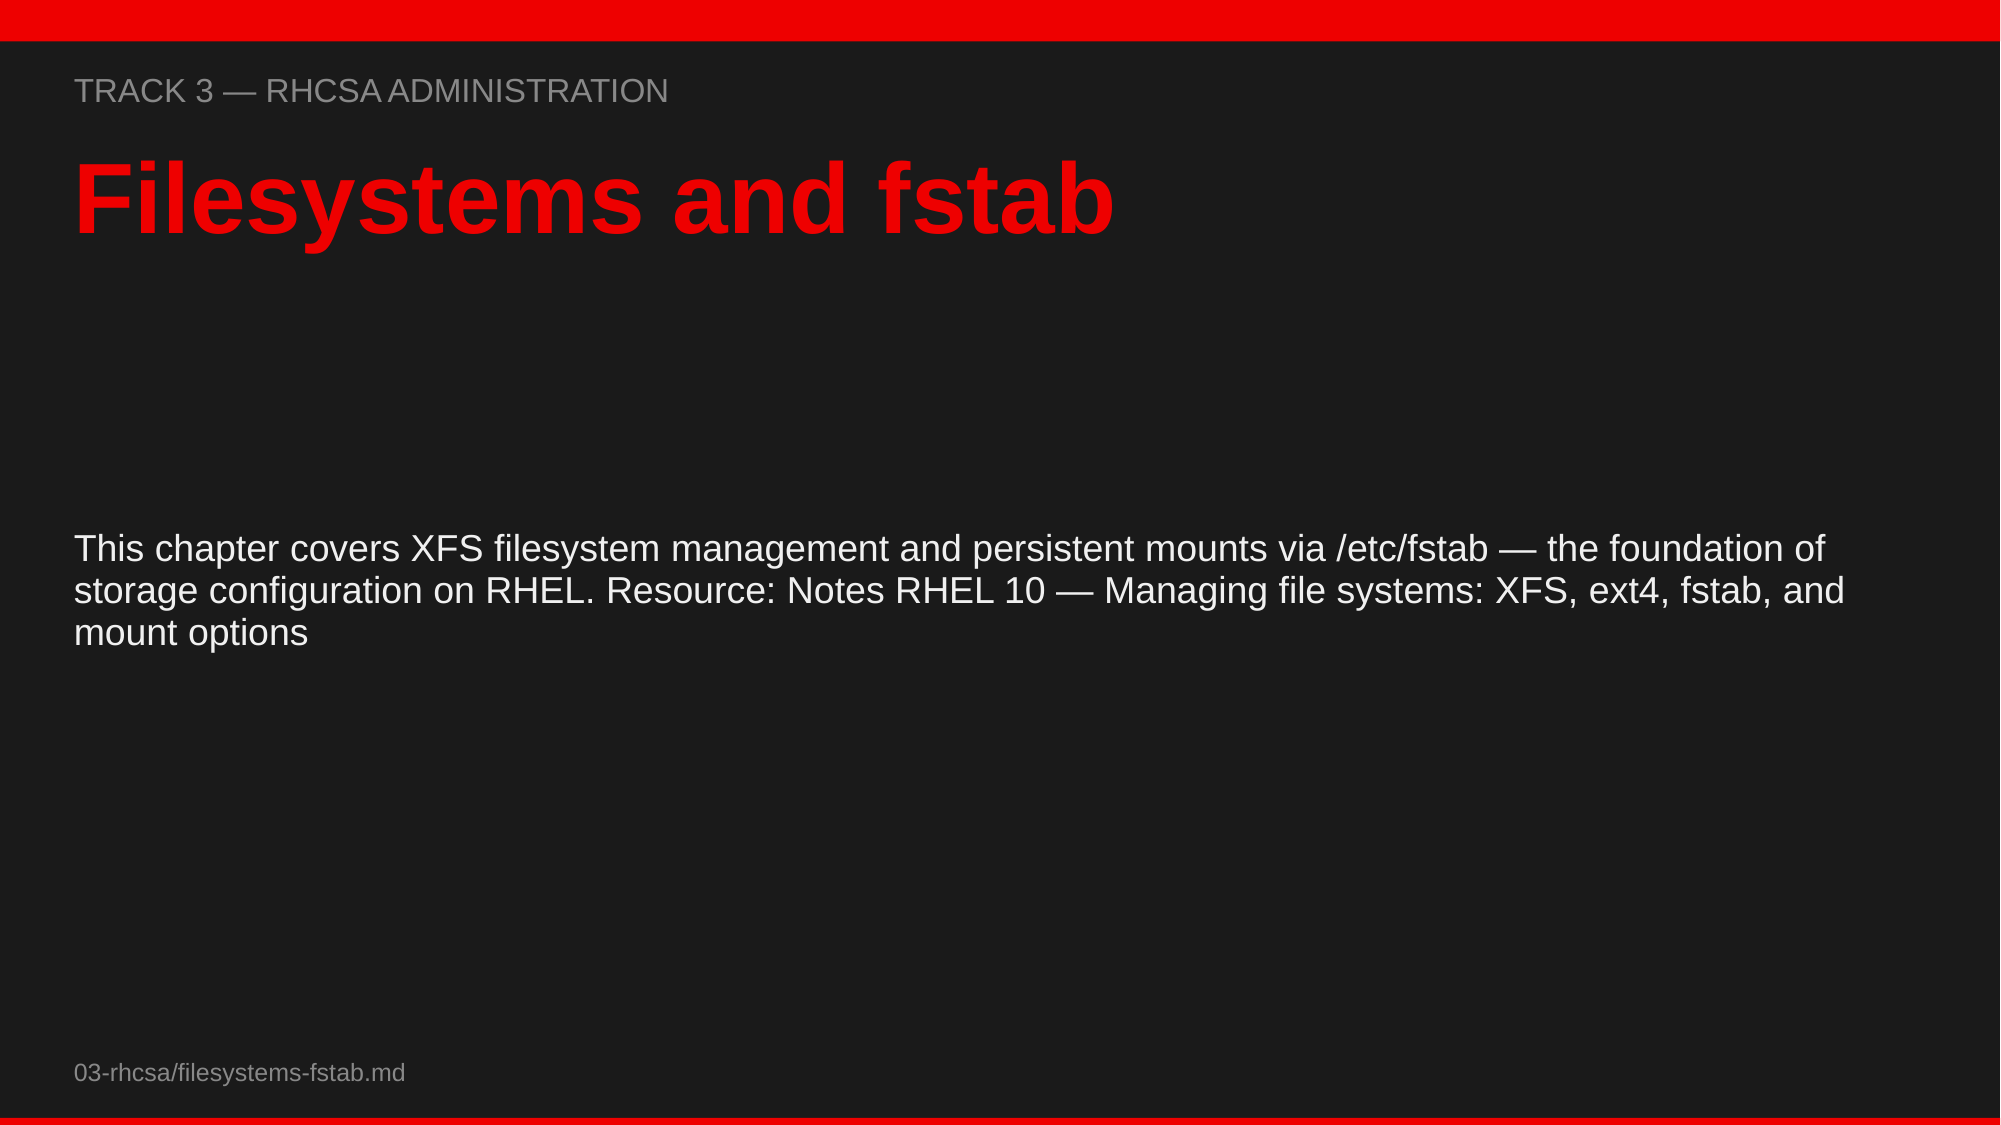

TRACK 3 — RHCSA ADMINISTRATION
Filesystems and fstab
This chapter covers XFS filesystem management and persistent mounts via /etc/fstab — the foundation of storage configuration on RHEL. Resource: Notes RHEL 10 — Managing file systems: XFS, ext4, fstab, and mount options
03-rhcsa/filesystems-fstab.md